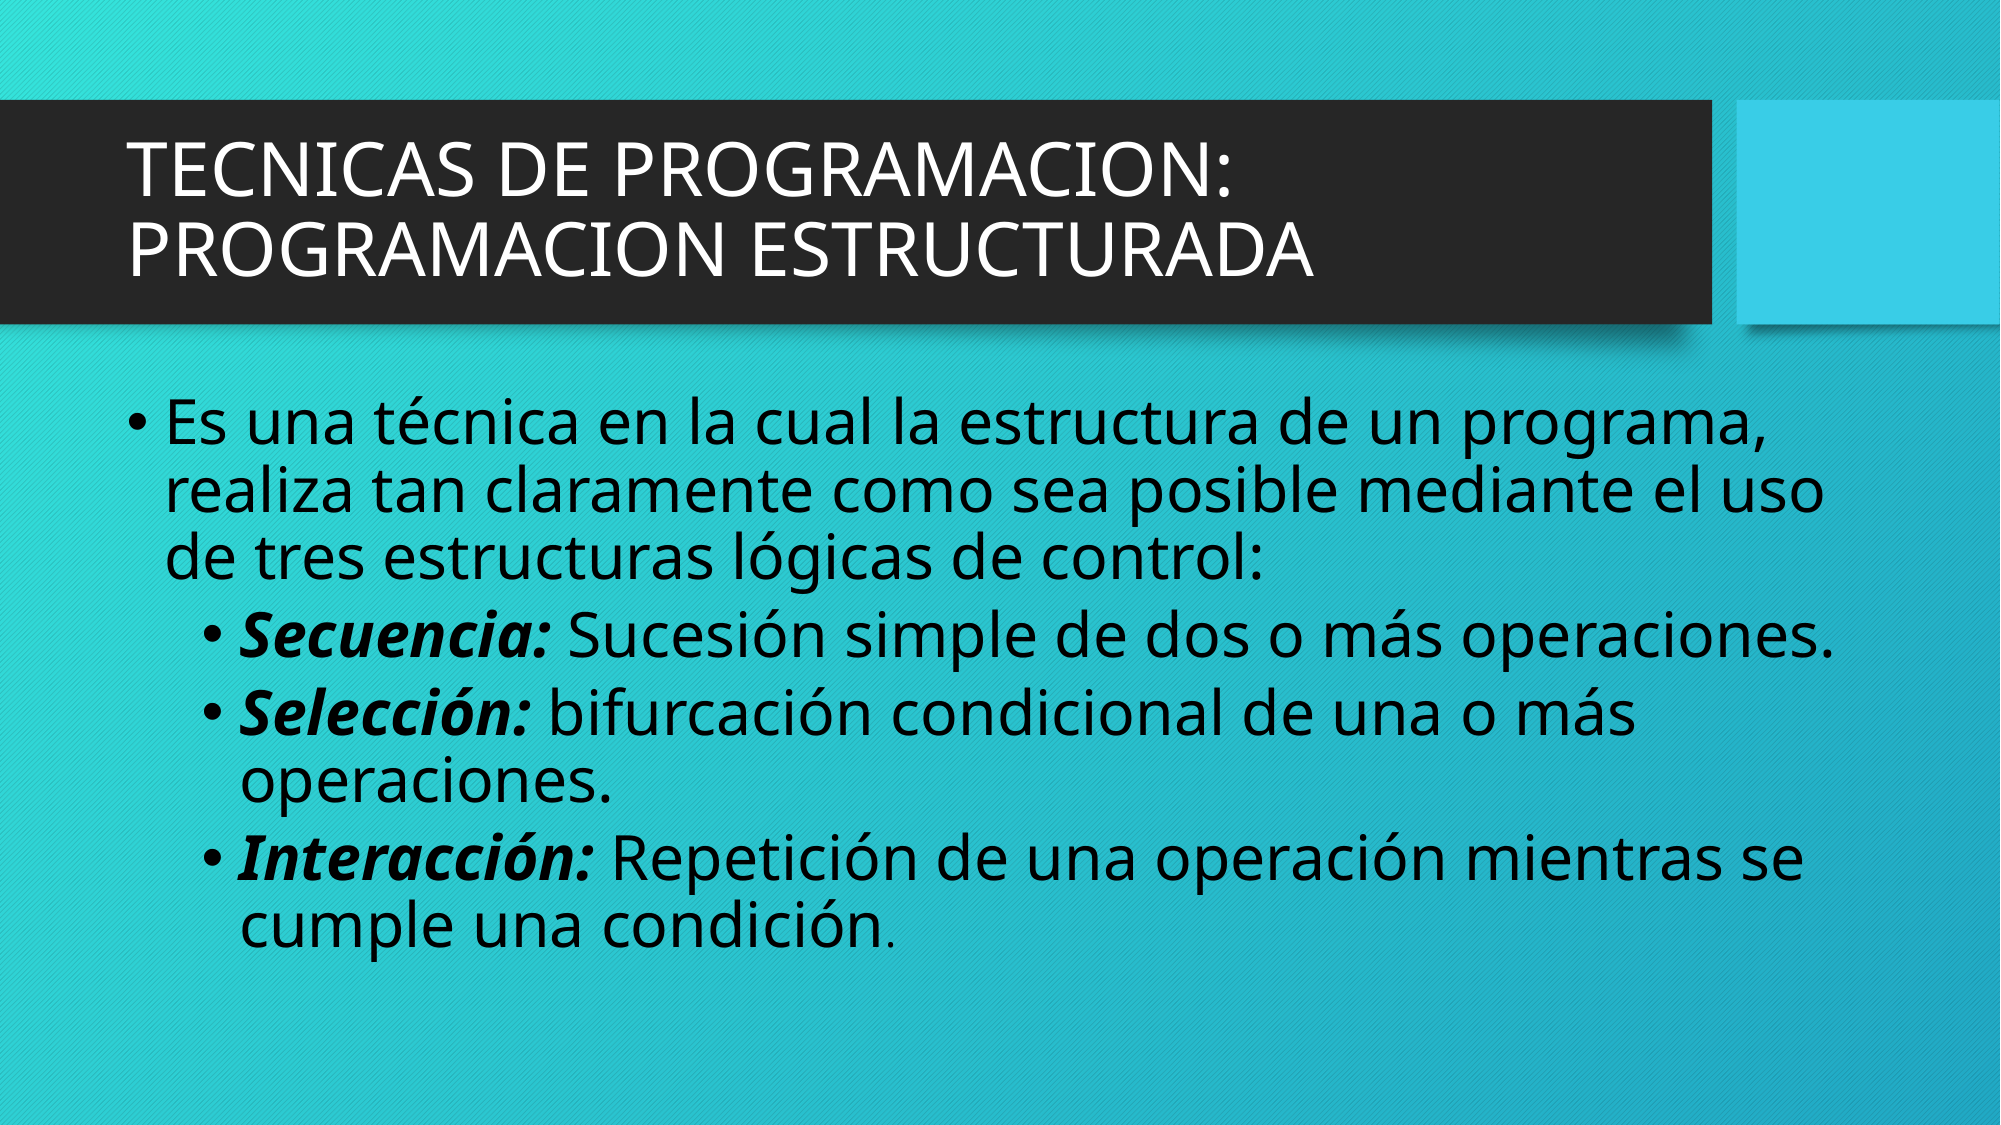

# TECNICAS DE PROGRAMACION: PROGRAMACION ESTRUCTURADA
Es una técnica en la cual la estructura de un programa, realiza tan claramente como sea posible mediante el uso de tres estructuras lógicas de control:
Secuencia: Sucesión simple de dos o más operaciones.
Selección: bifurcación condicional de una o más operaciones.
Interacción: Repetición de una operación mientras se cumple una condición.